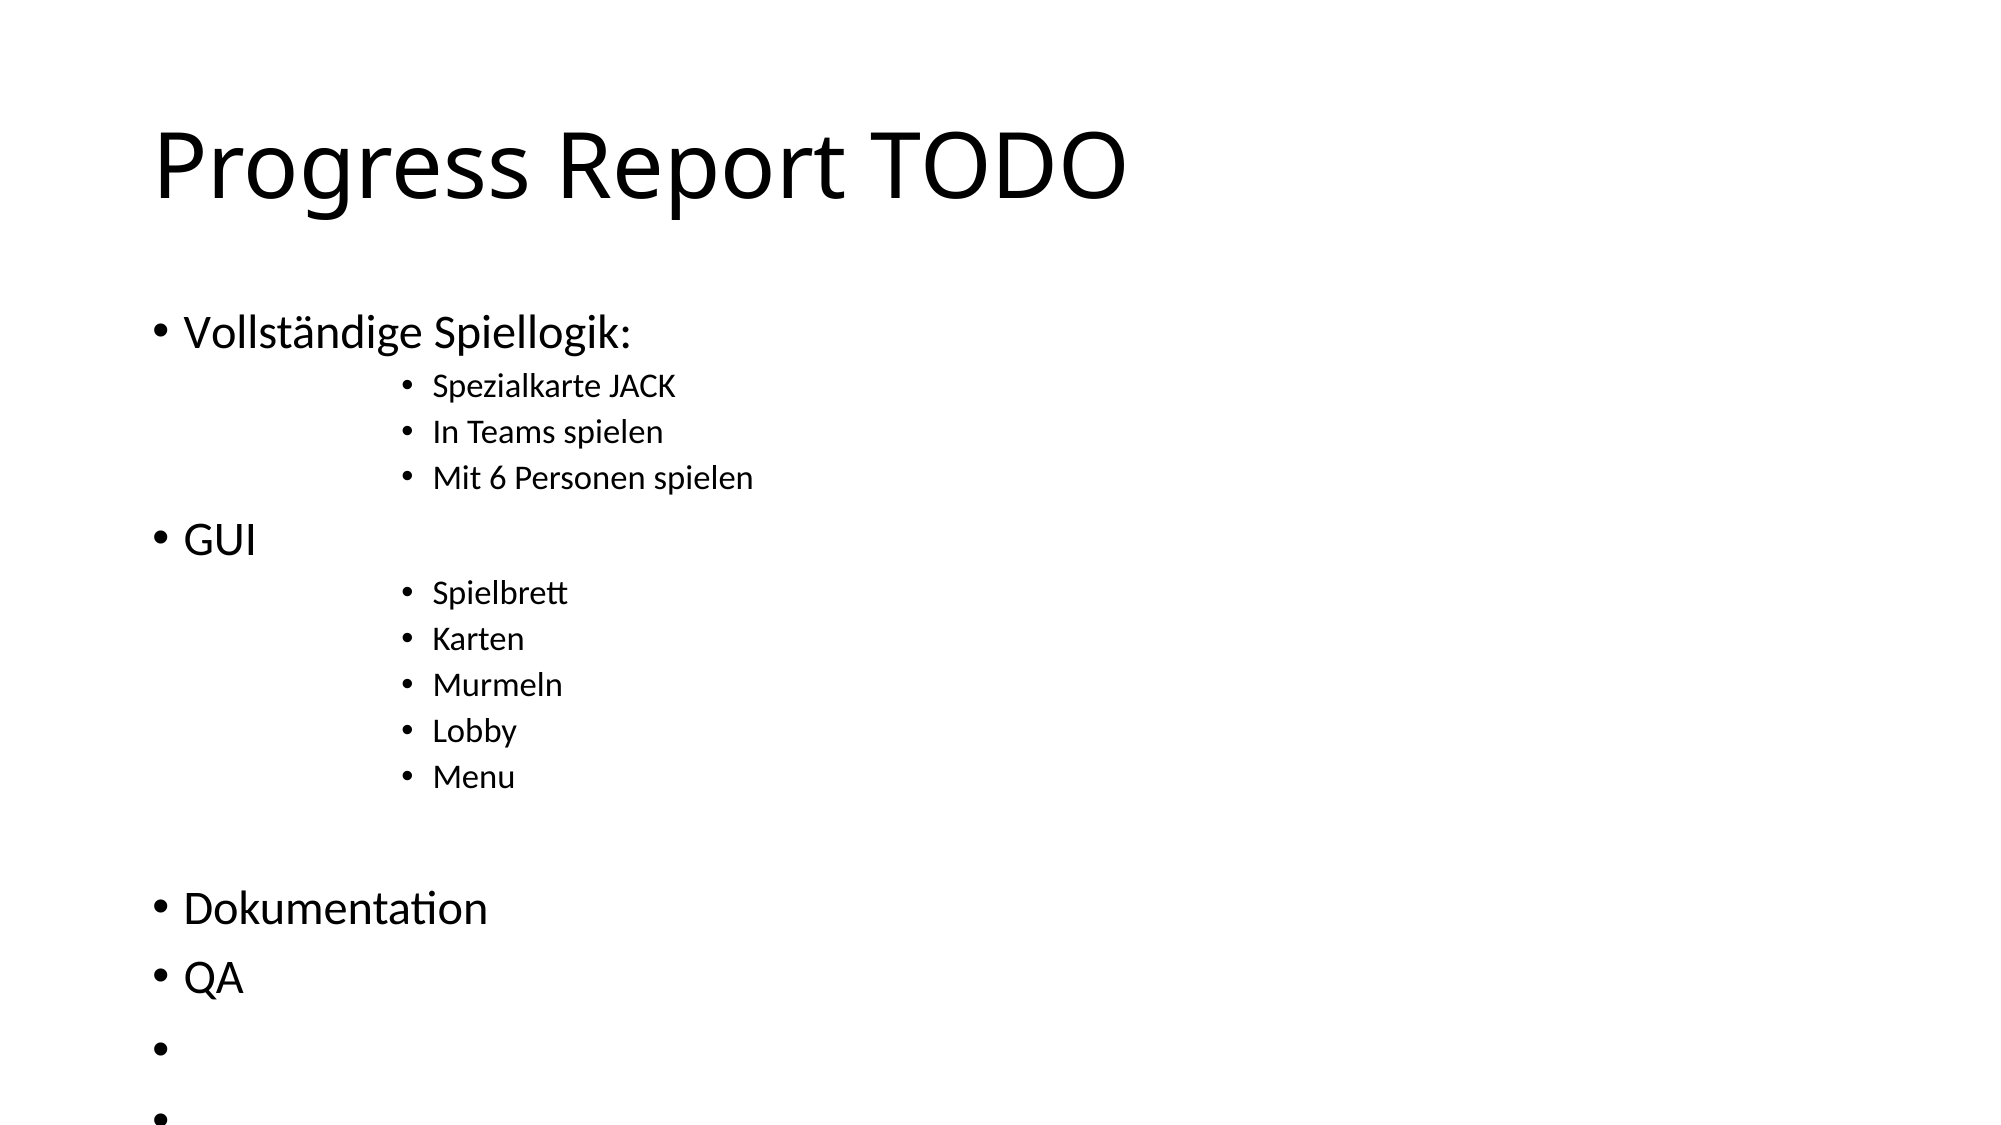

# Progress Report TODO
Vollständige Spiellogik:
Spezialkarte JACK
In Teams spielen
Mit 6 Personen spielen
GUI
Spielbrett
Karten
Murmeln
Lobby
Menu
Dokumentation
QA